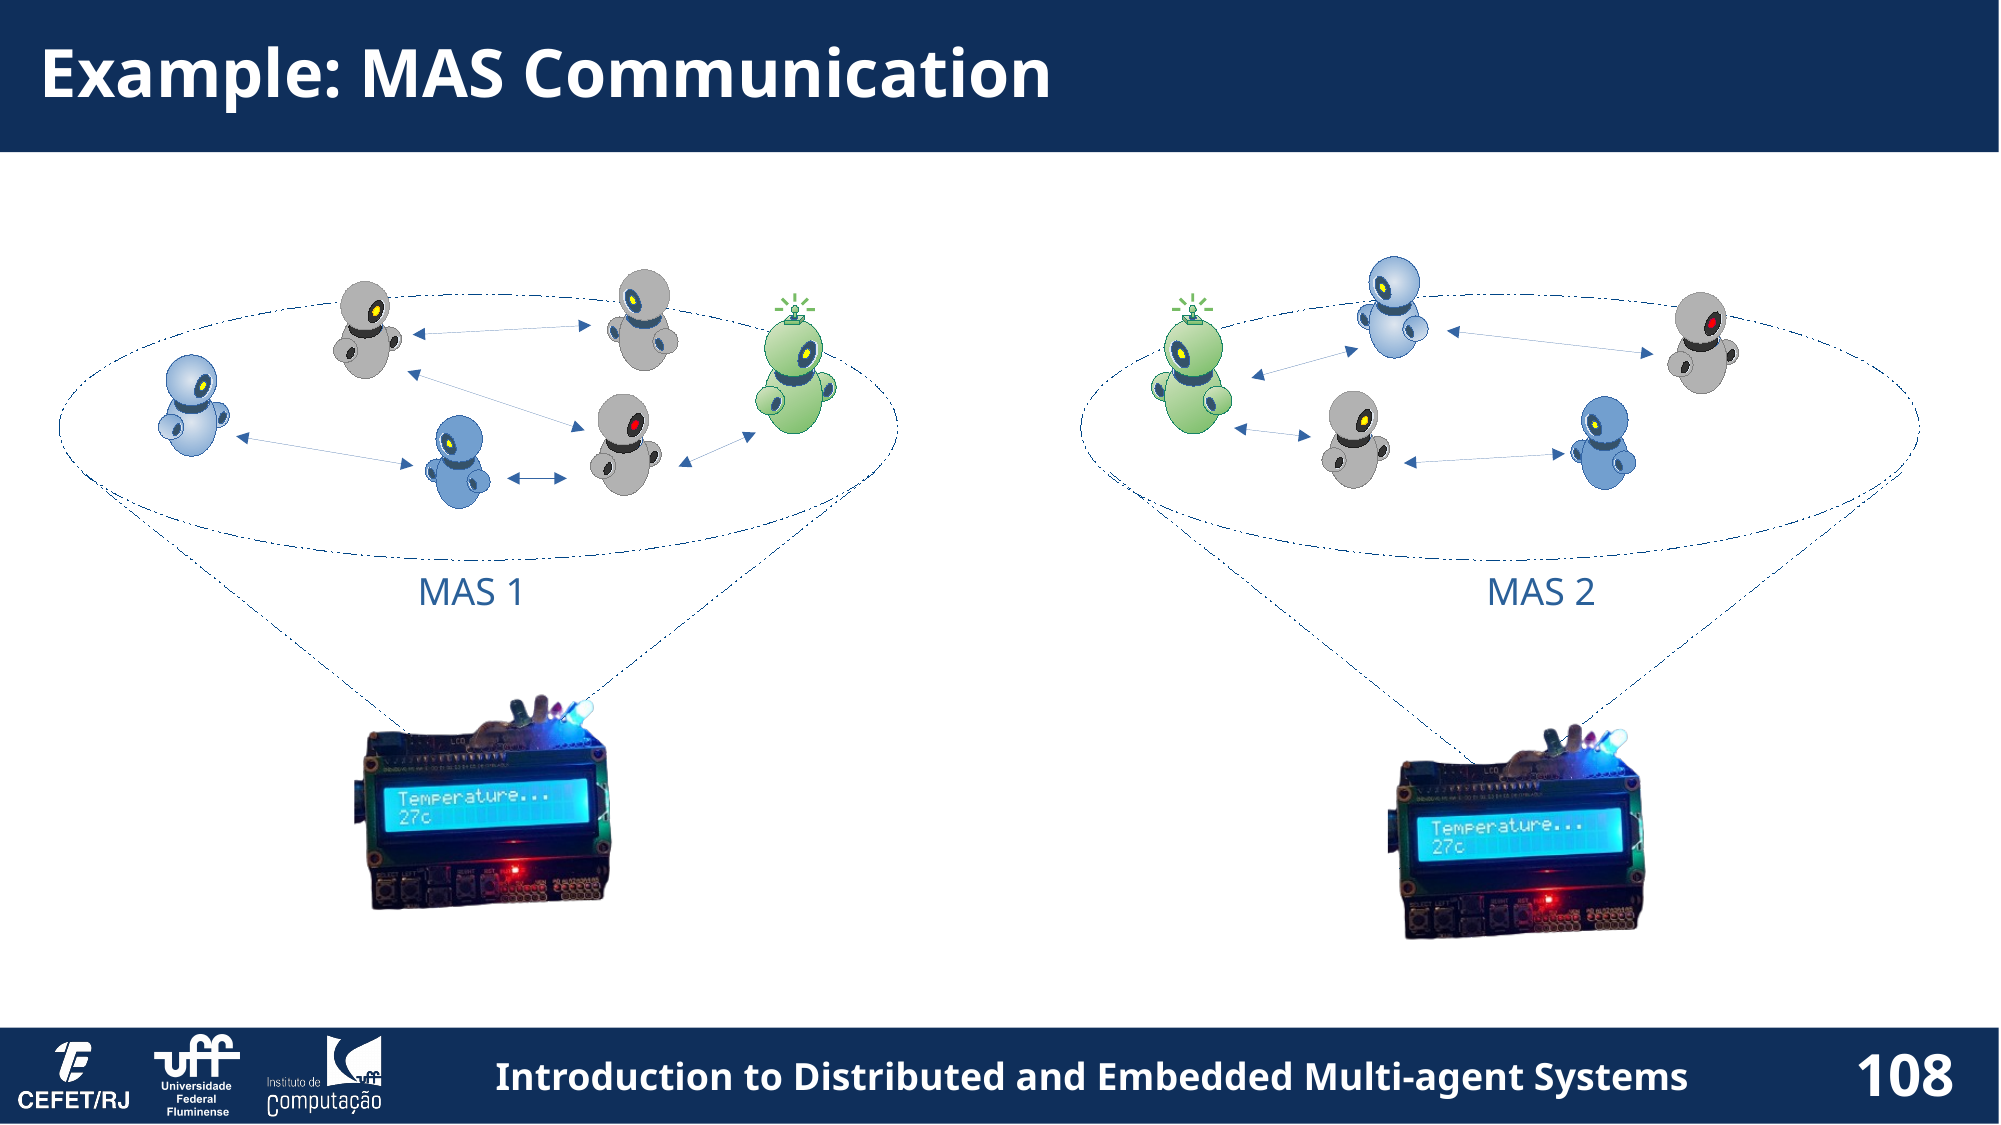

Example: MAS Communication
MAS 1
MAS 2